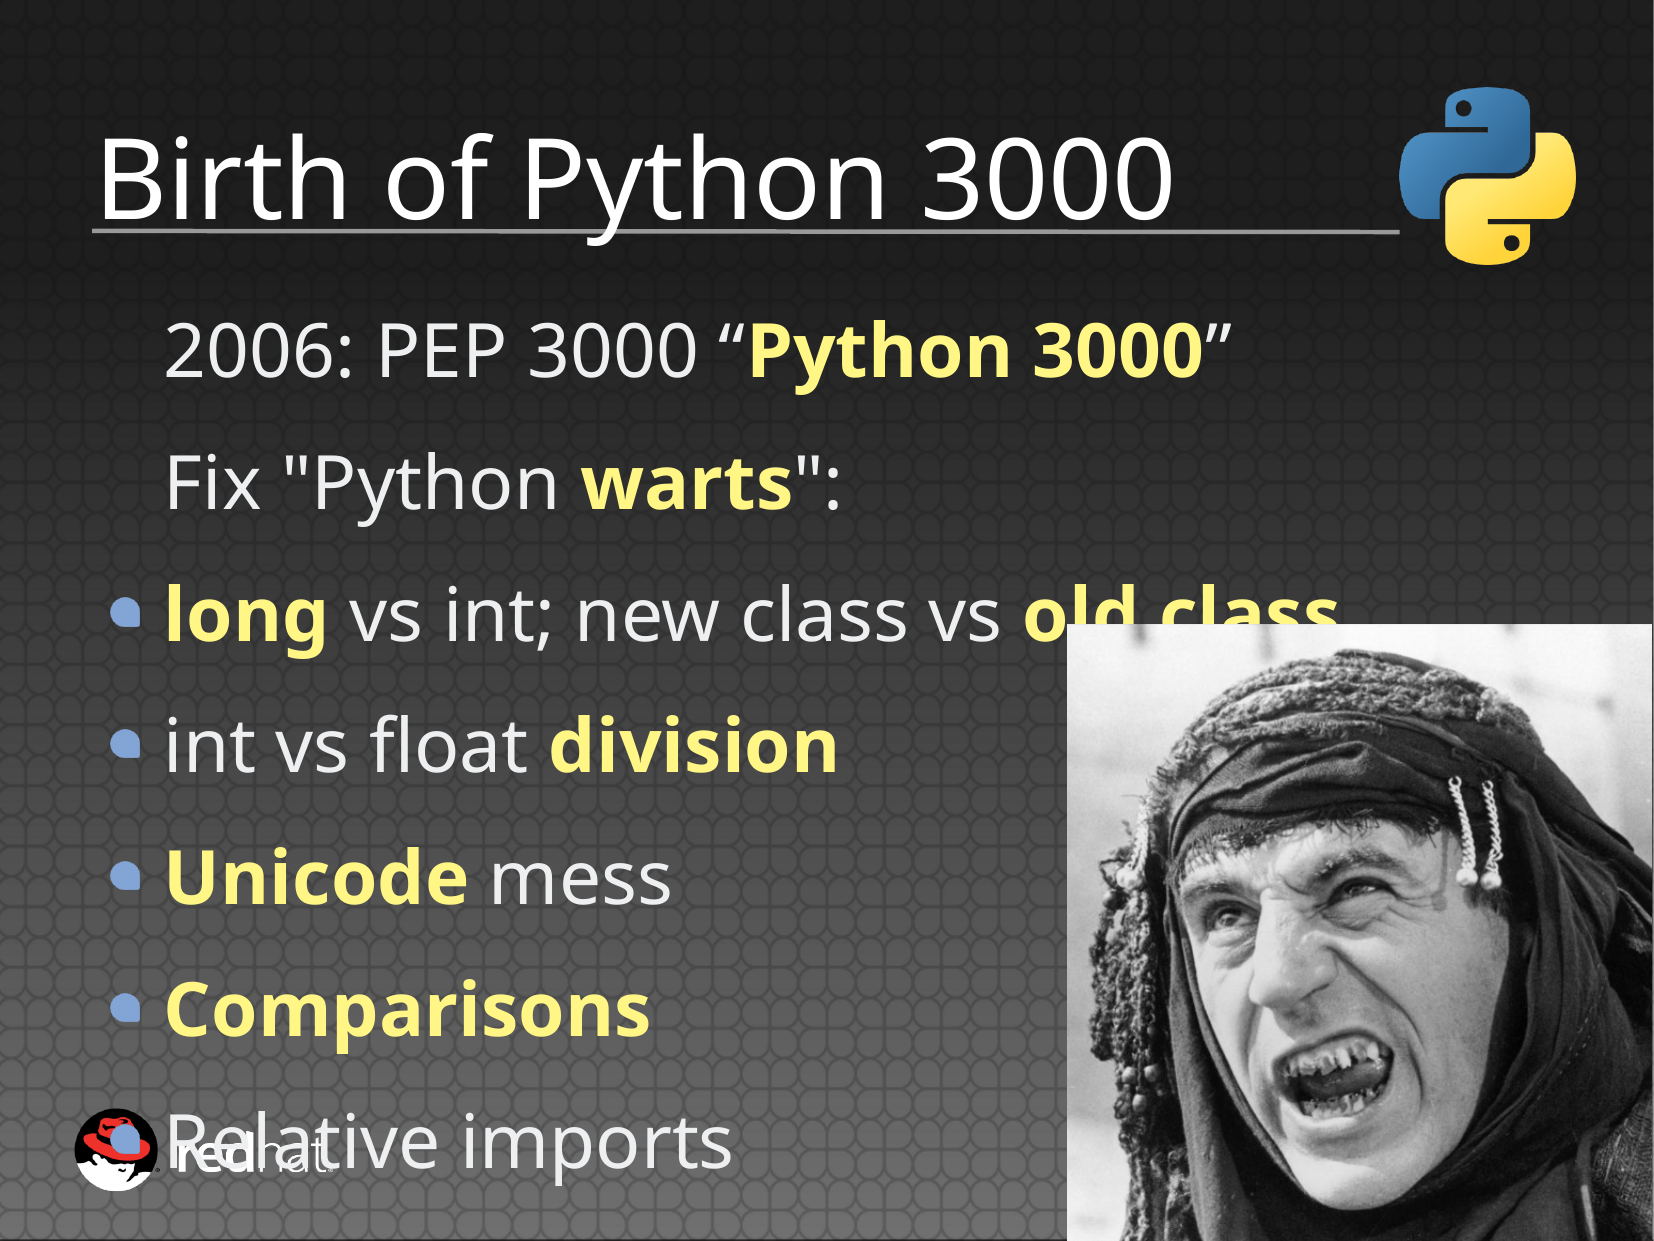

Birth of Python 3000
# 2006: PEP 3000 “Python 3000”
Fix "Python warts":
long vs int; new class vs old class
int vs float division
Unicode mess
Comparisons
Relative imports